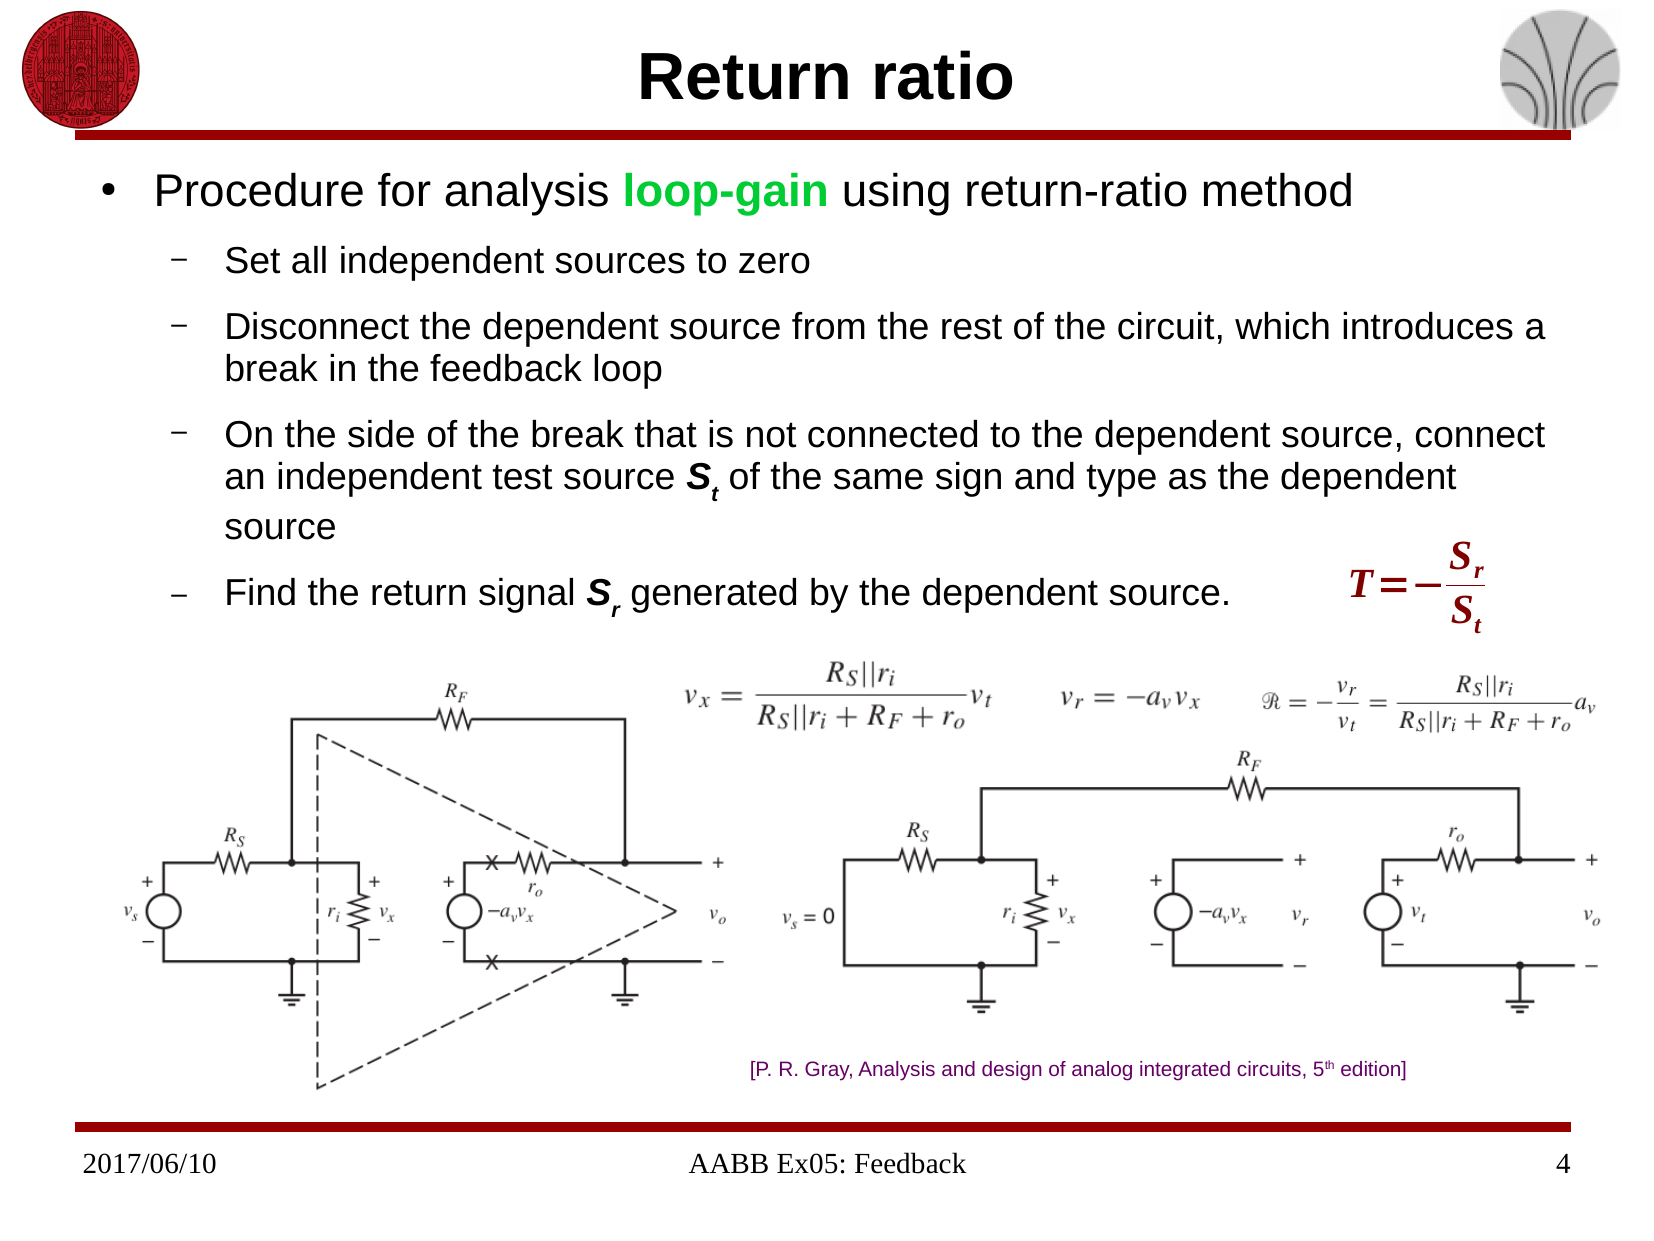

# Return ratio
Procedure for analysis loop-gain using return-ratio method
Set all independent sources to zero
Disconnect the dependent source from the rest of the circuit, which introduces a break in the feedback loop
On the side of the break that is not connected to the dependent source, connect an independent test source St of the same sign and type as the dependent source
Find the return signal Sr generated by the dependent source.
[P. R. Gray, Analysis and design of analog integrated circuits, 5th edition]
2017/06/10
AABB Ex05: Feedback
4